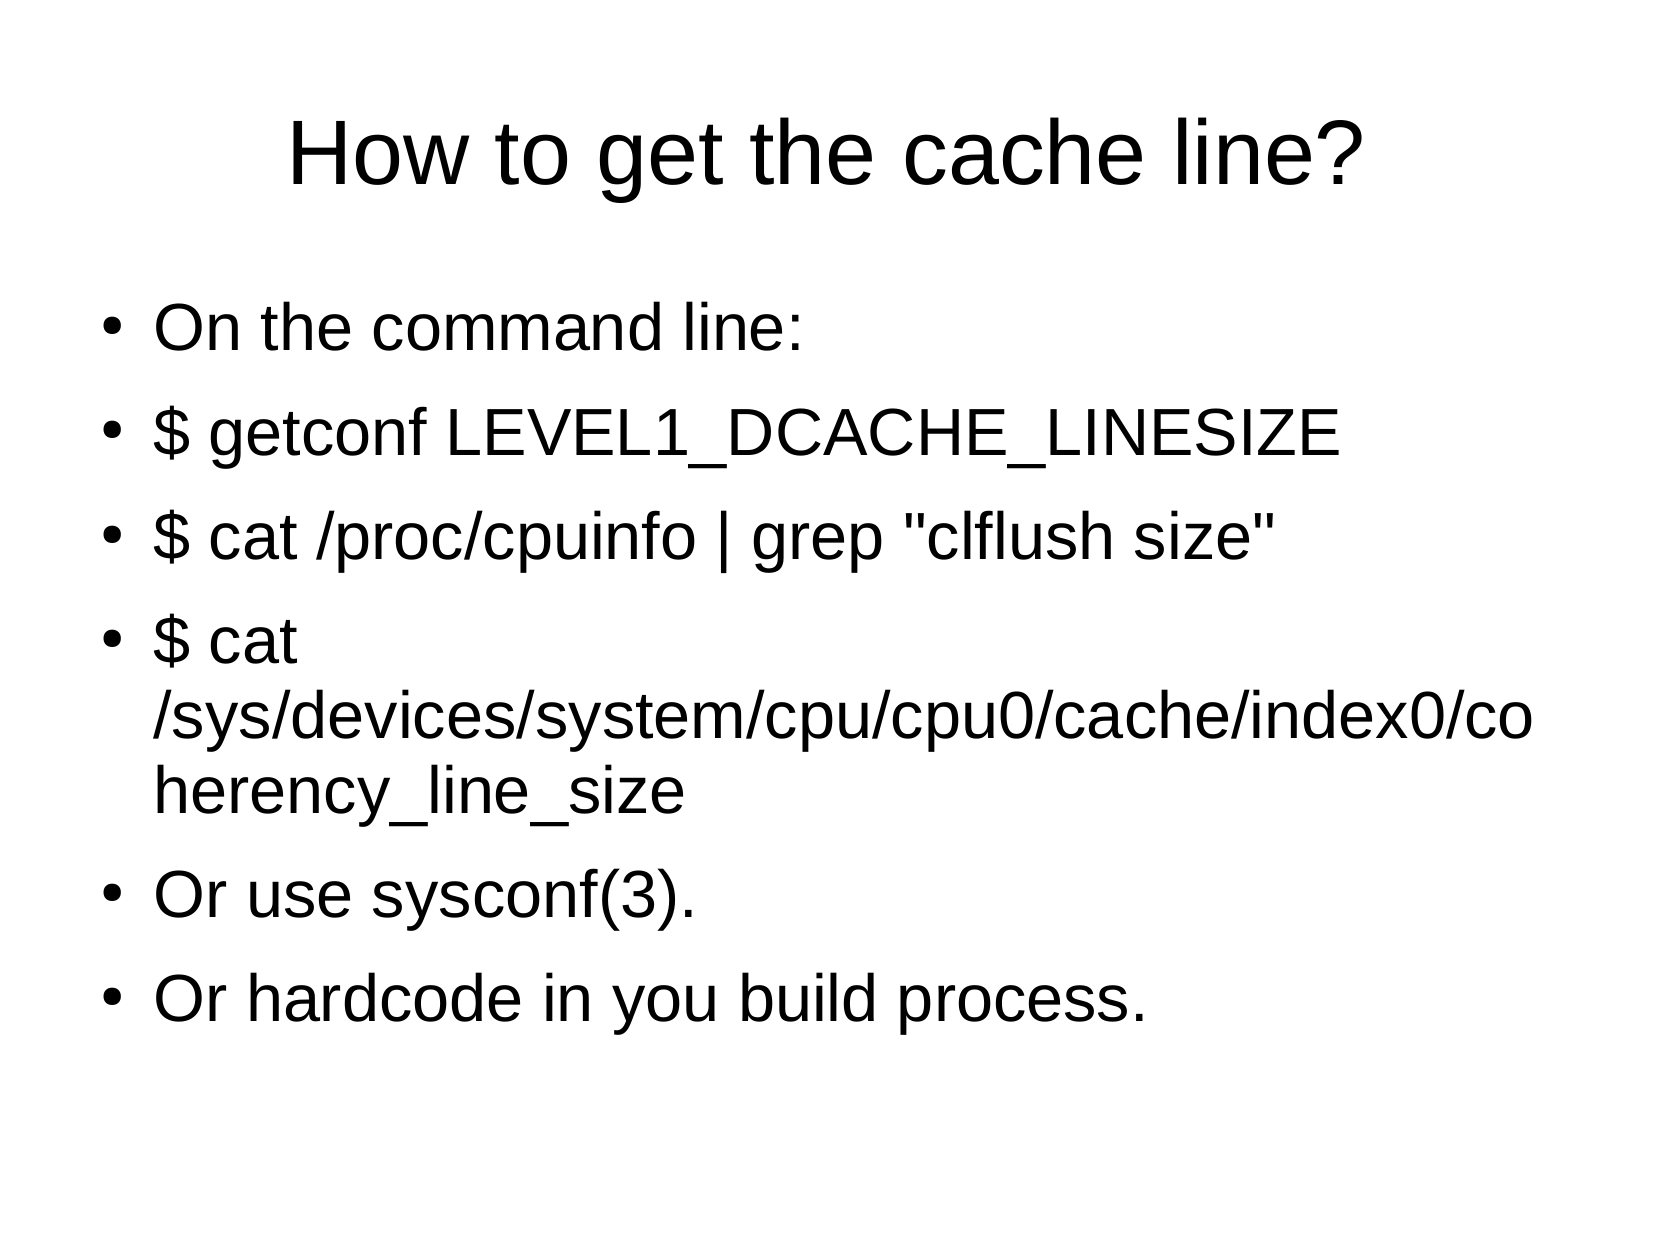

# How to get the cache line?
On the command line:
$ getconf LEVEL1_DCACHE_LINESIZE
$ cat /proc/cpuinfo | grep "clflush size"
$ cat /sys/devices/system/cpu/cpu0/cache/index0/coherency_line_size
Or use sysconf(3).
Or hardcode in you build process.